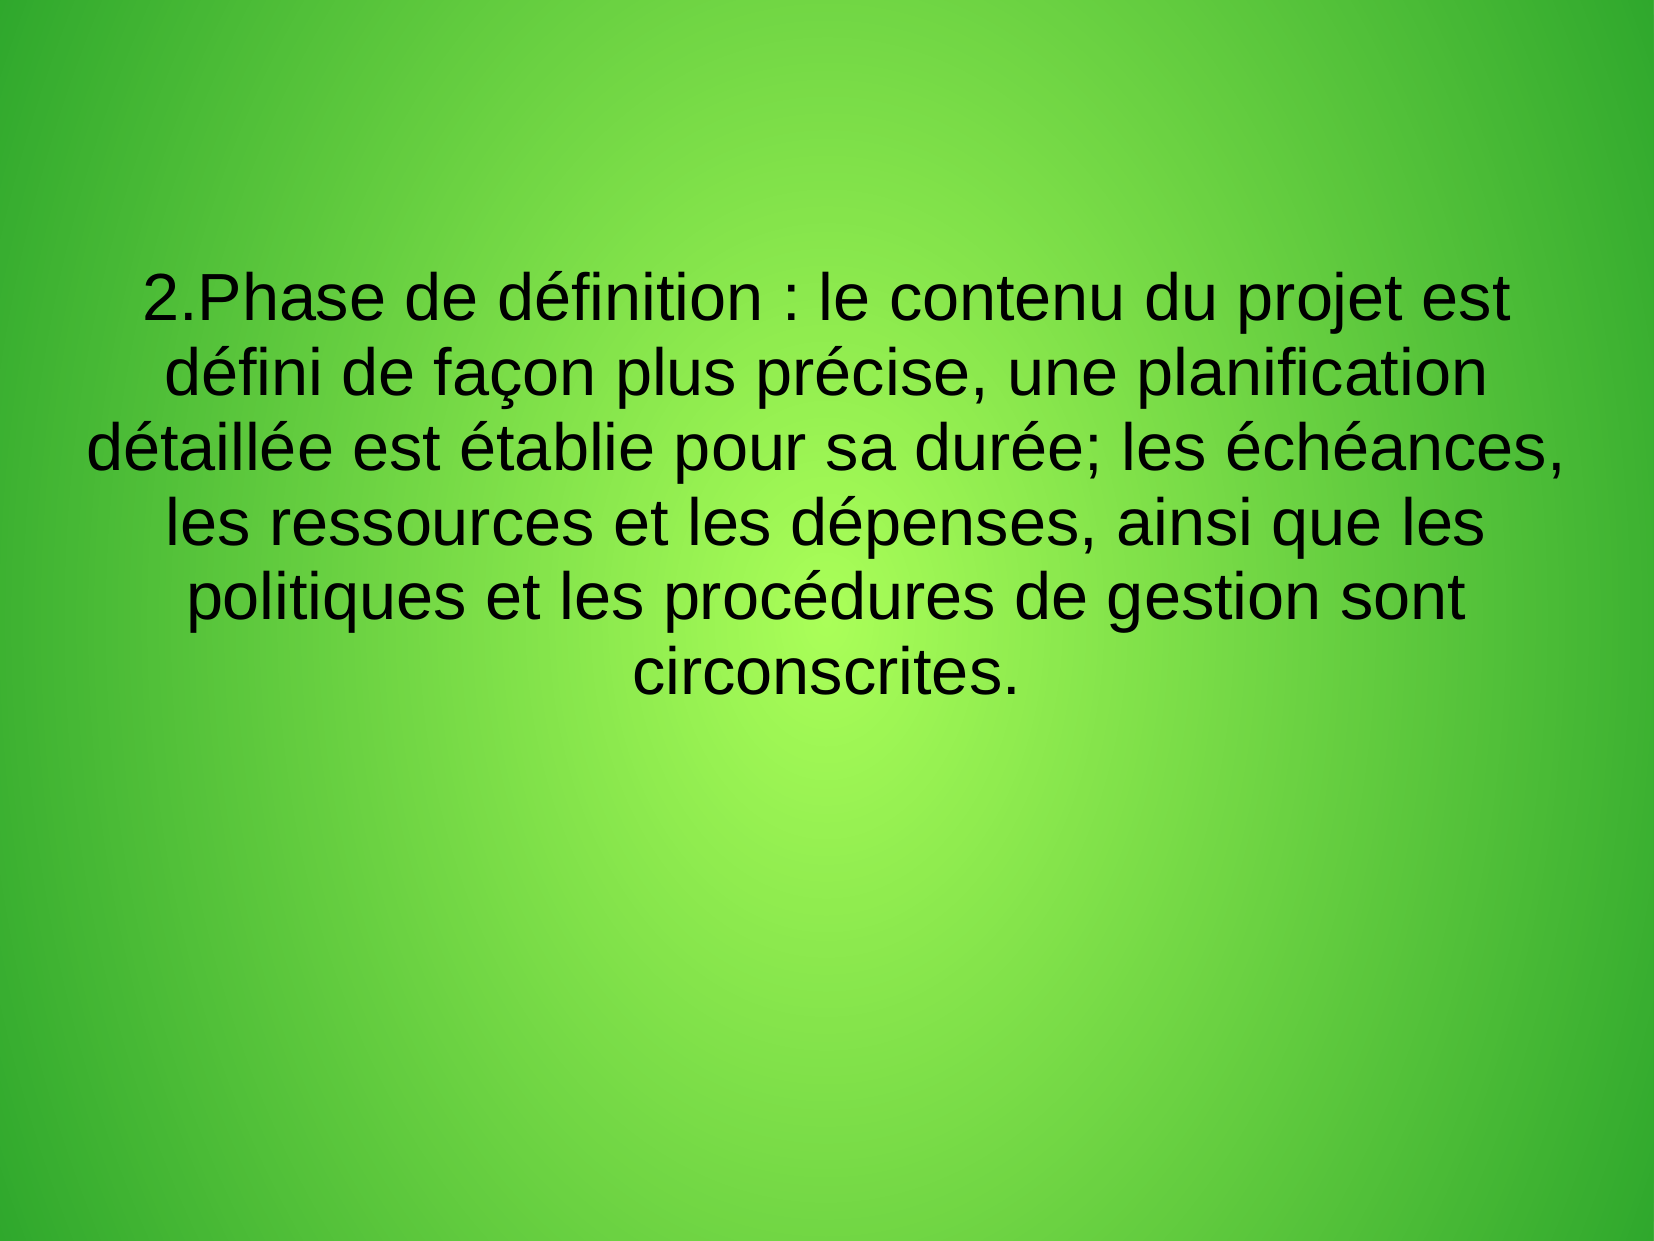

# 2.Phase de définition : le contenu du projet est défini de façon plus précise, une planification détaillée est établie pour sa durée; les échéances, les ressources et les dépenses, ainsi que les politiques et les procédures de gestion sont circonscrites.